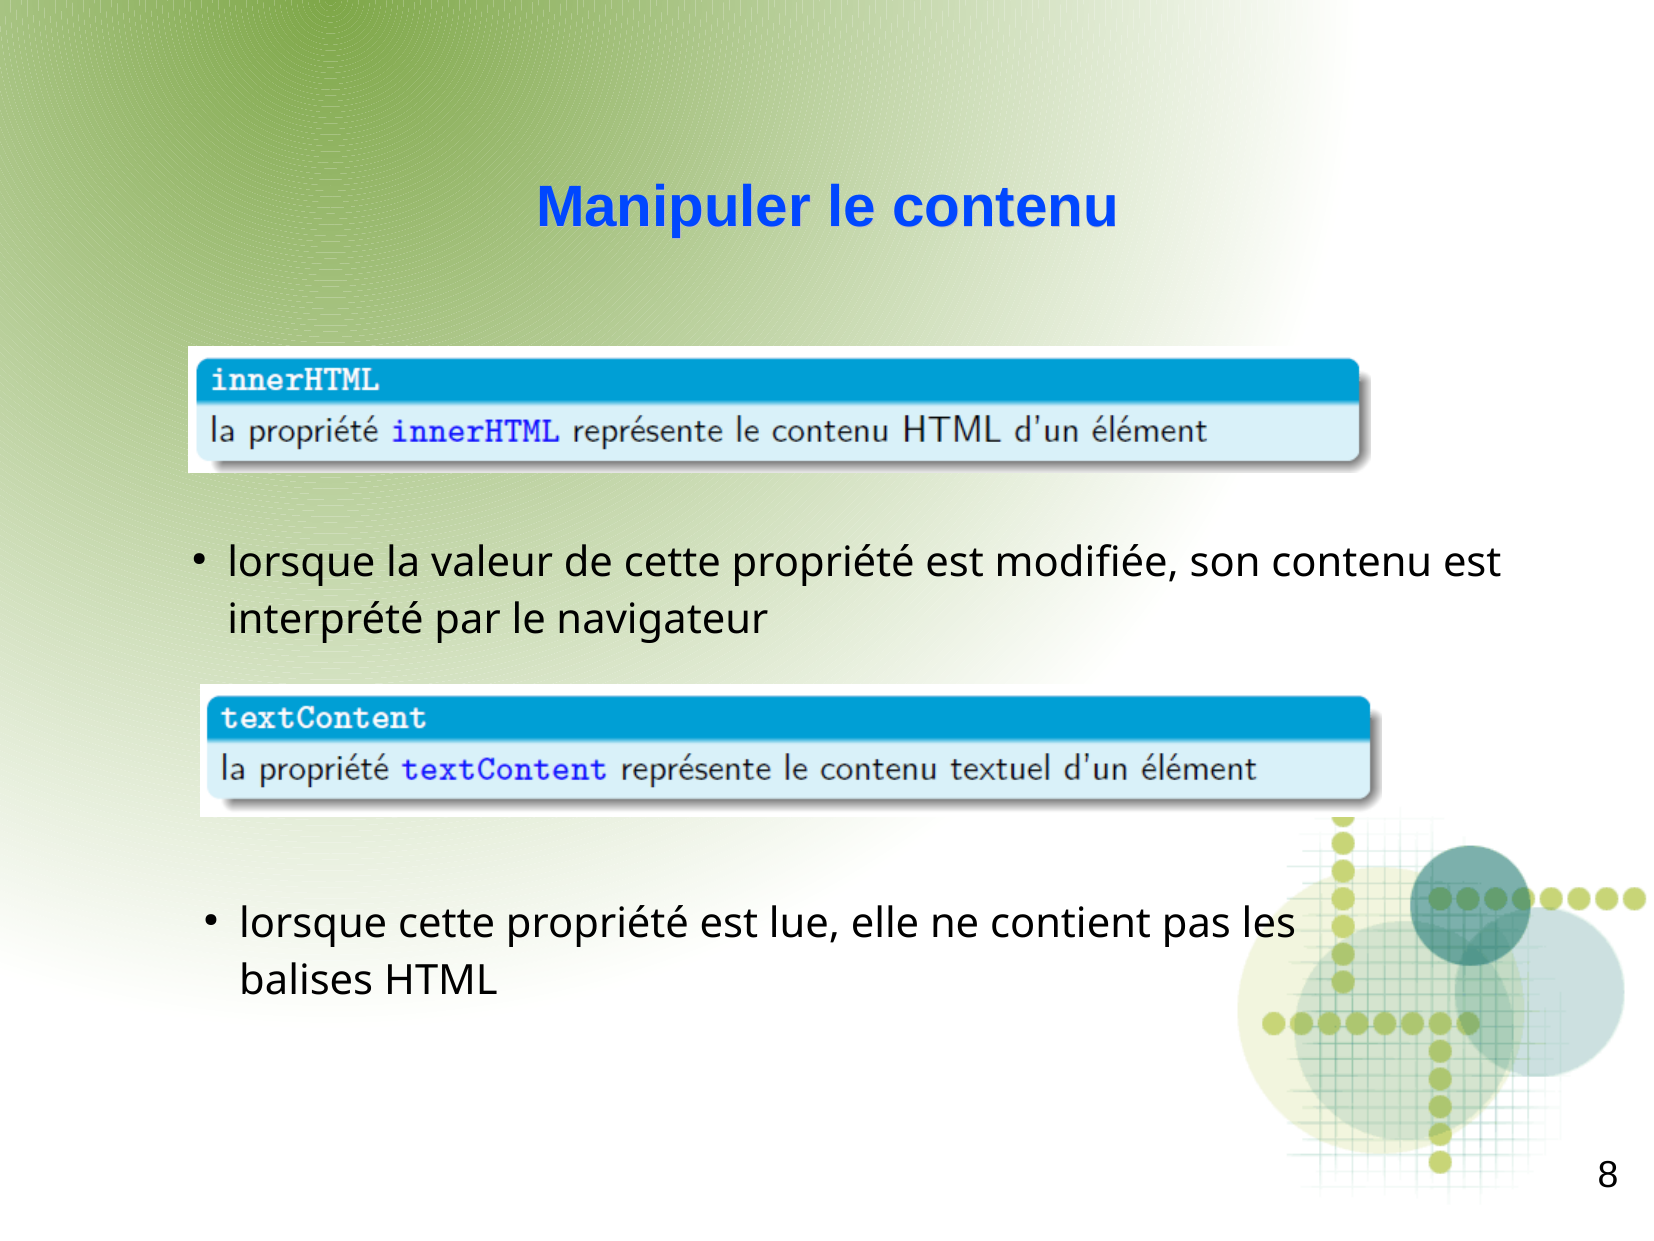

# Manipuler le contenu
lorsque la valeur de cette propriété est modifiée, son contenu est interprété par le navigateur
lorsque cette propriété est lue, elle ne contient pas les balises HTML